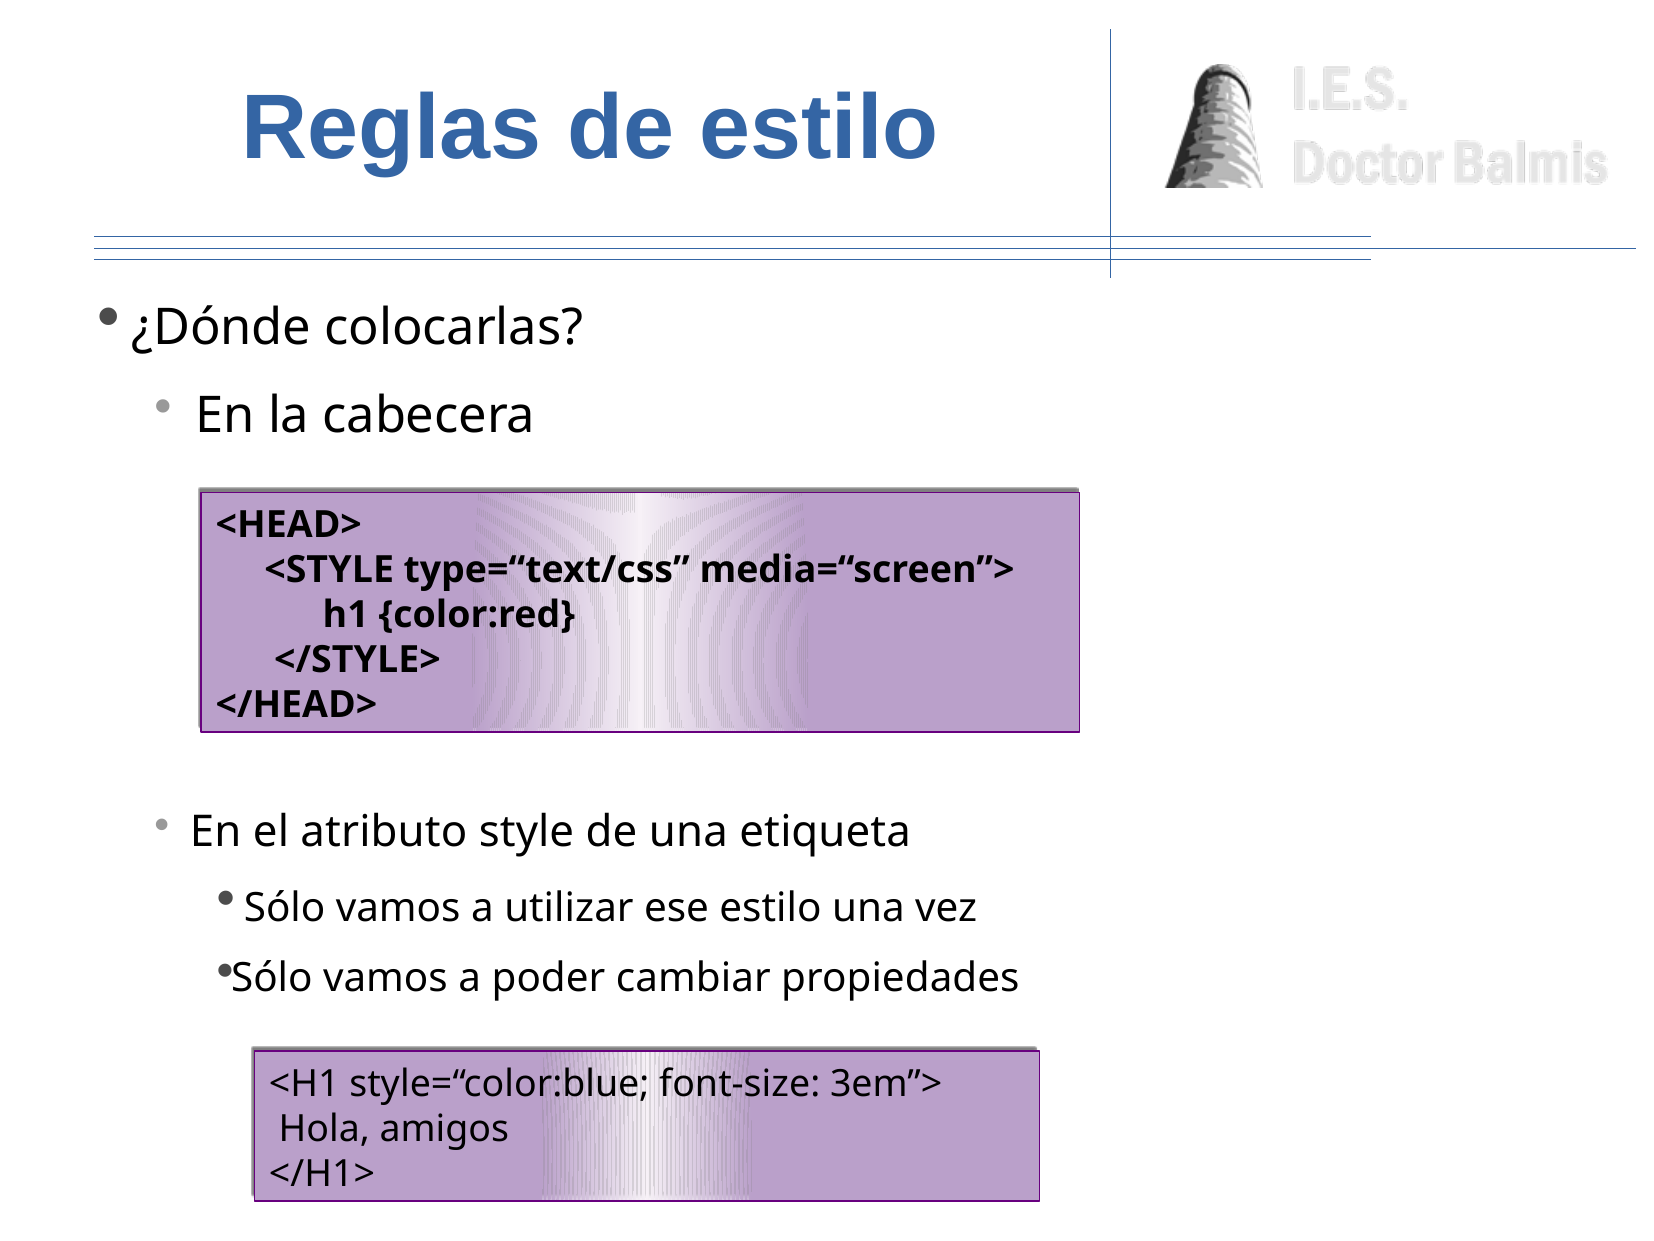

# Reglas de estilo
 ¿Dónde colocarlas?
 En la cabecera
 En el atributo style de una etiqueta
 Sólo vamos a utilizar ese estilo una vez
Sólo vamos a poder cambiar propiedades
<HEAD>
 <STYLE type=“text/css” media=“screen”>
 h1 {color:red}
 </STYLE>
</HEAD>
<H1 style=“color:blue; font-size: 3em”>
 Hola, amigos
</H1>